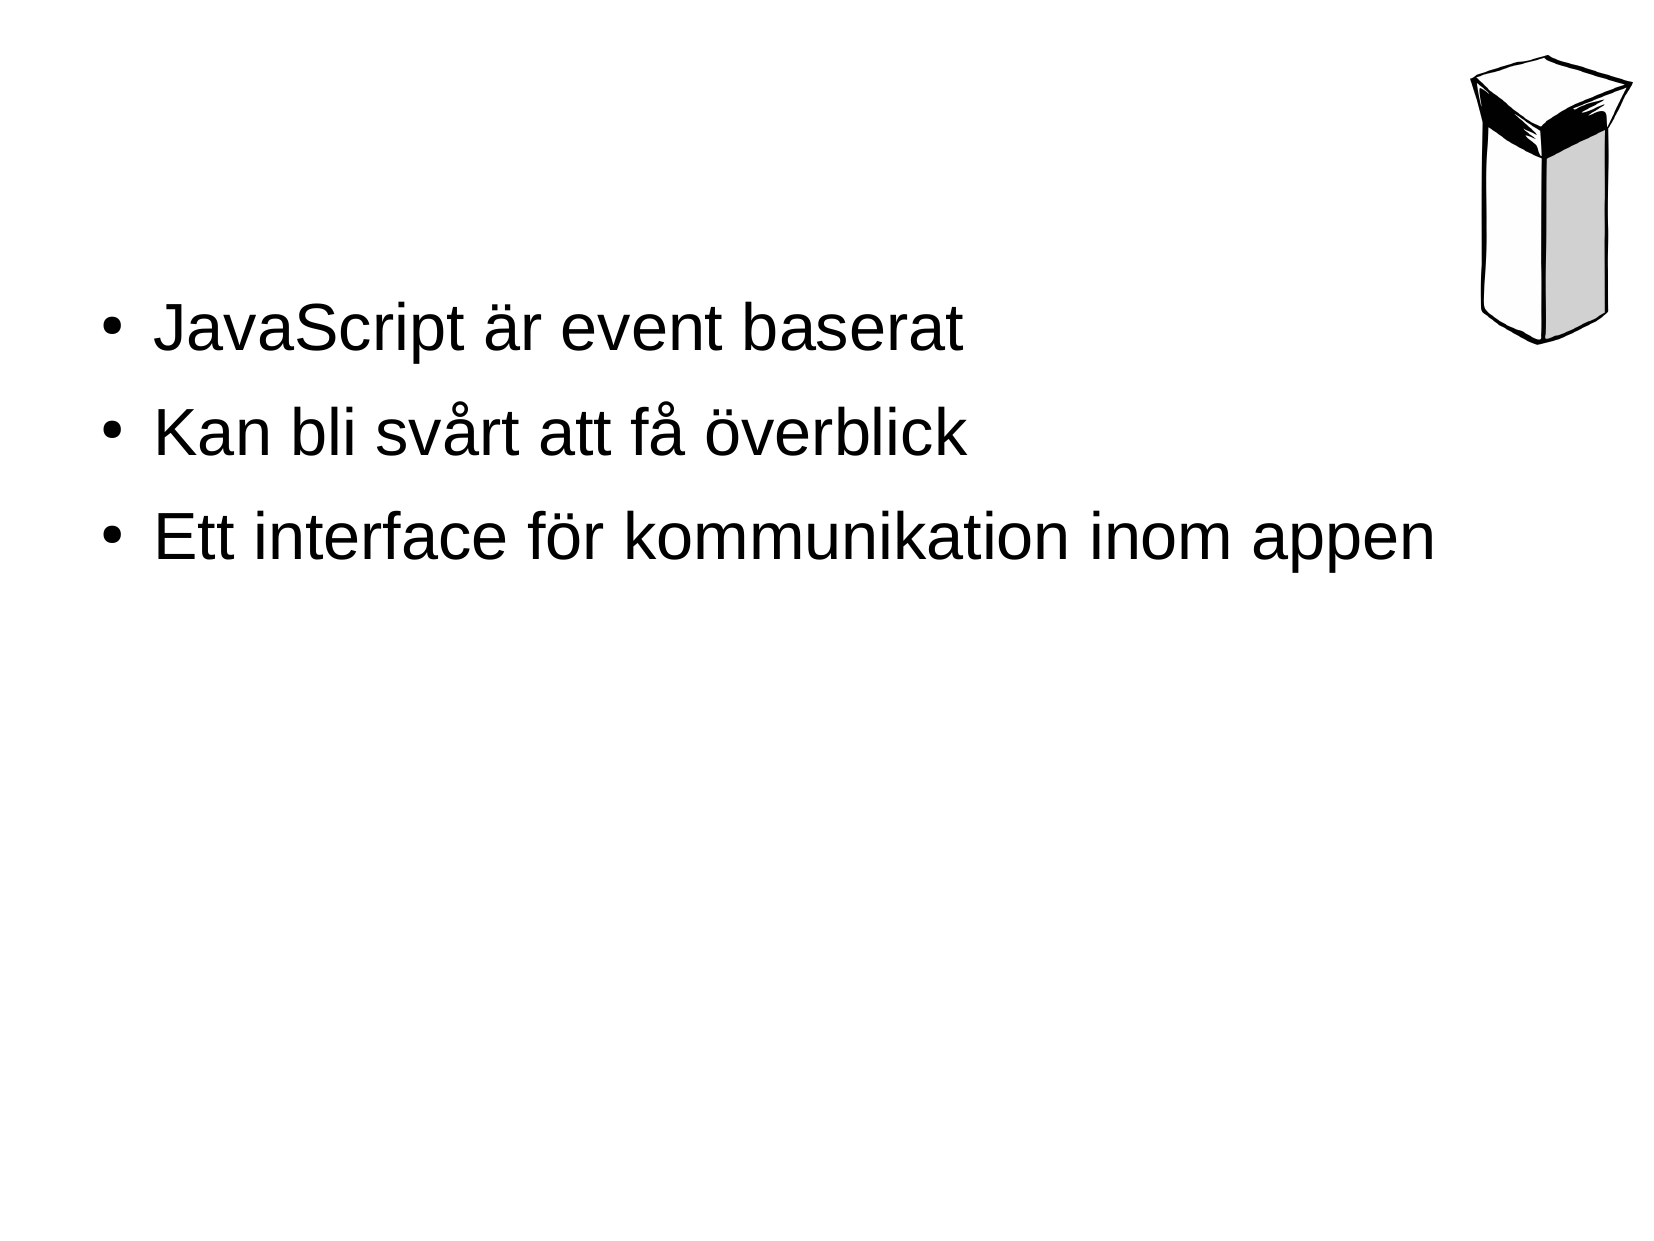

# JavaScript är event baserat
Kan bli svårt att få överblick
Ett interface för kommunikation inom appen